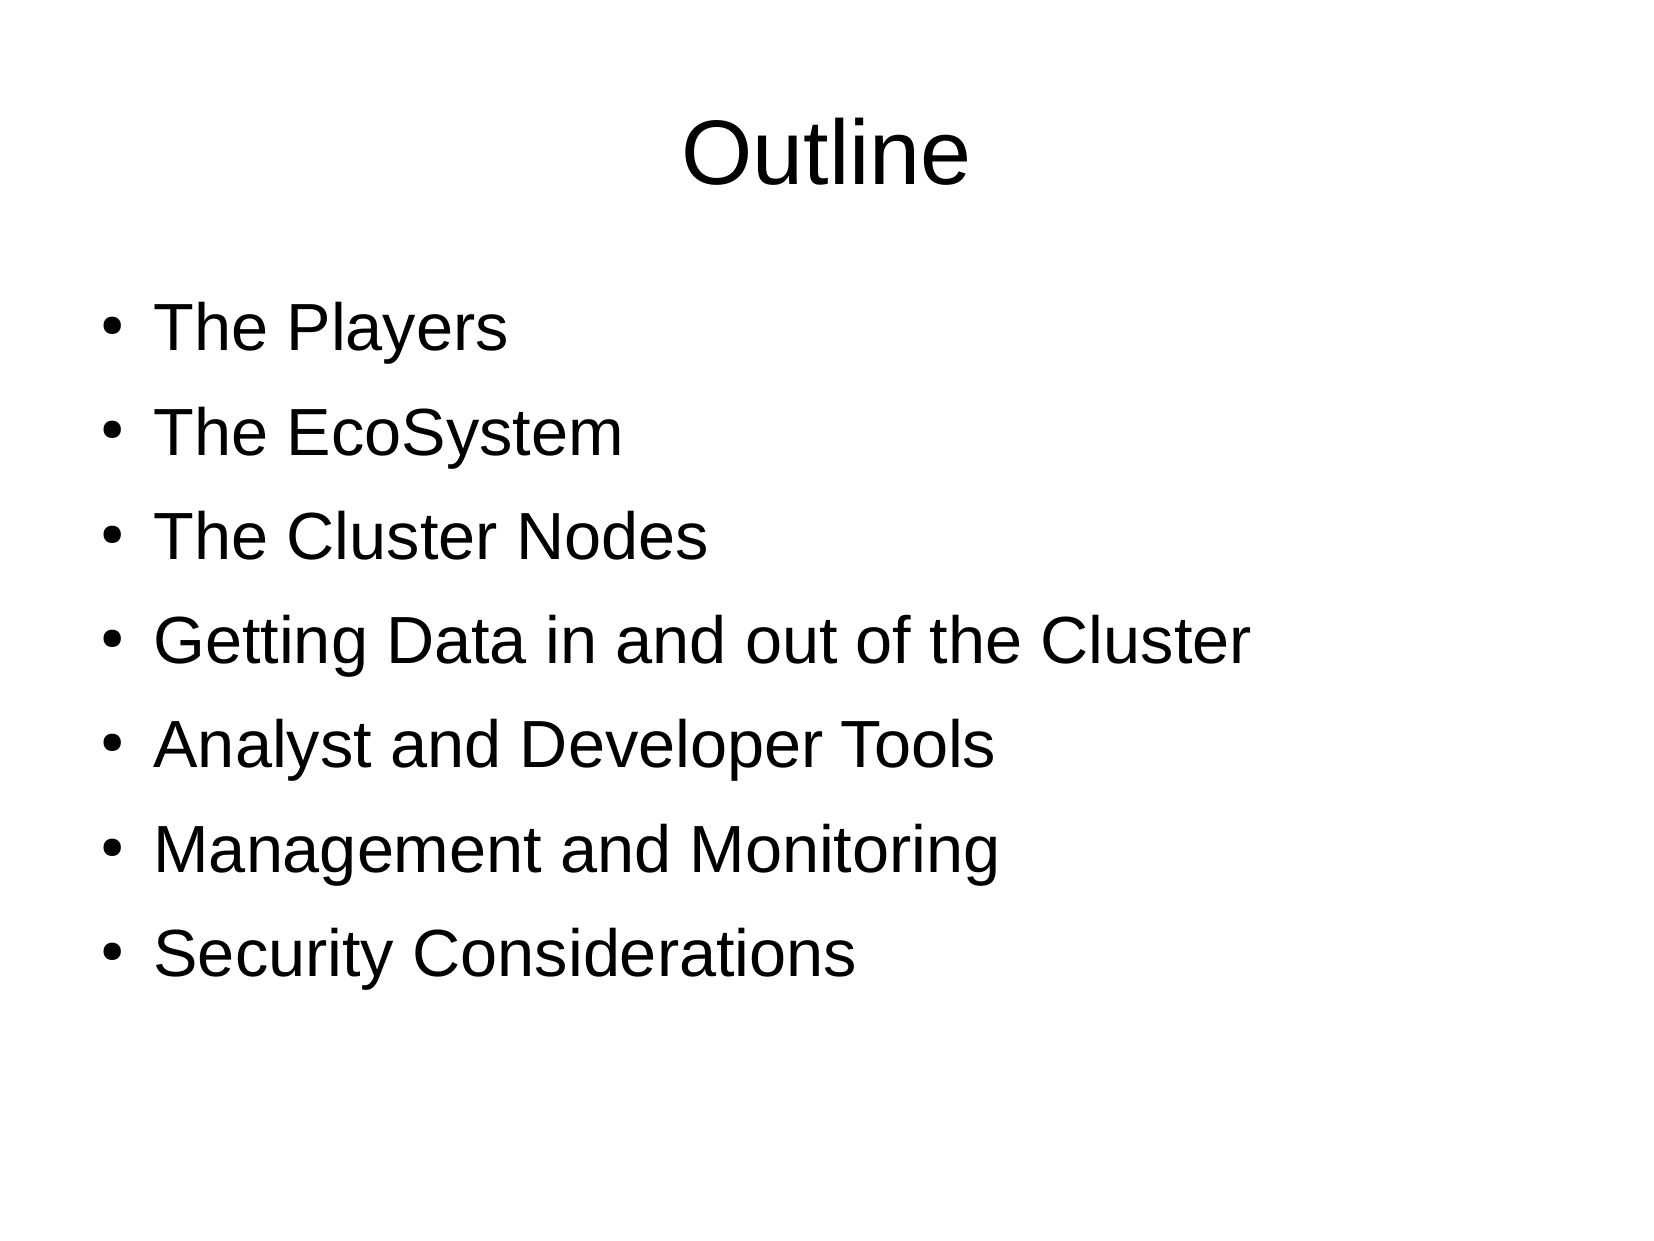

# Outline
The Players
The EcoSystem
The Cluster Nodes
Getting Data in and out of the Cluster
Analyst and Developer Tools
Management and Monitoring
Security Considerations